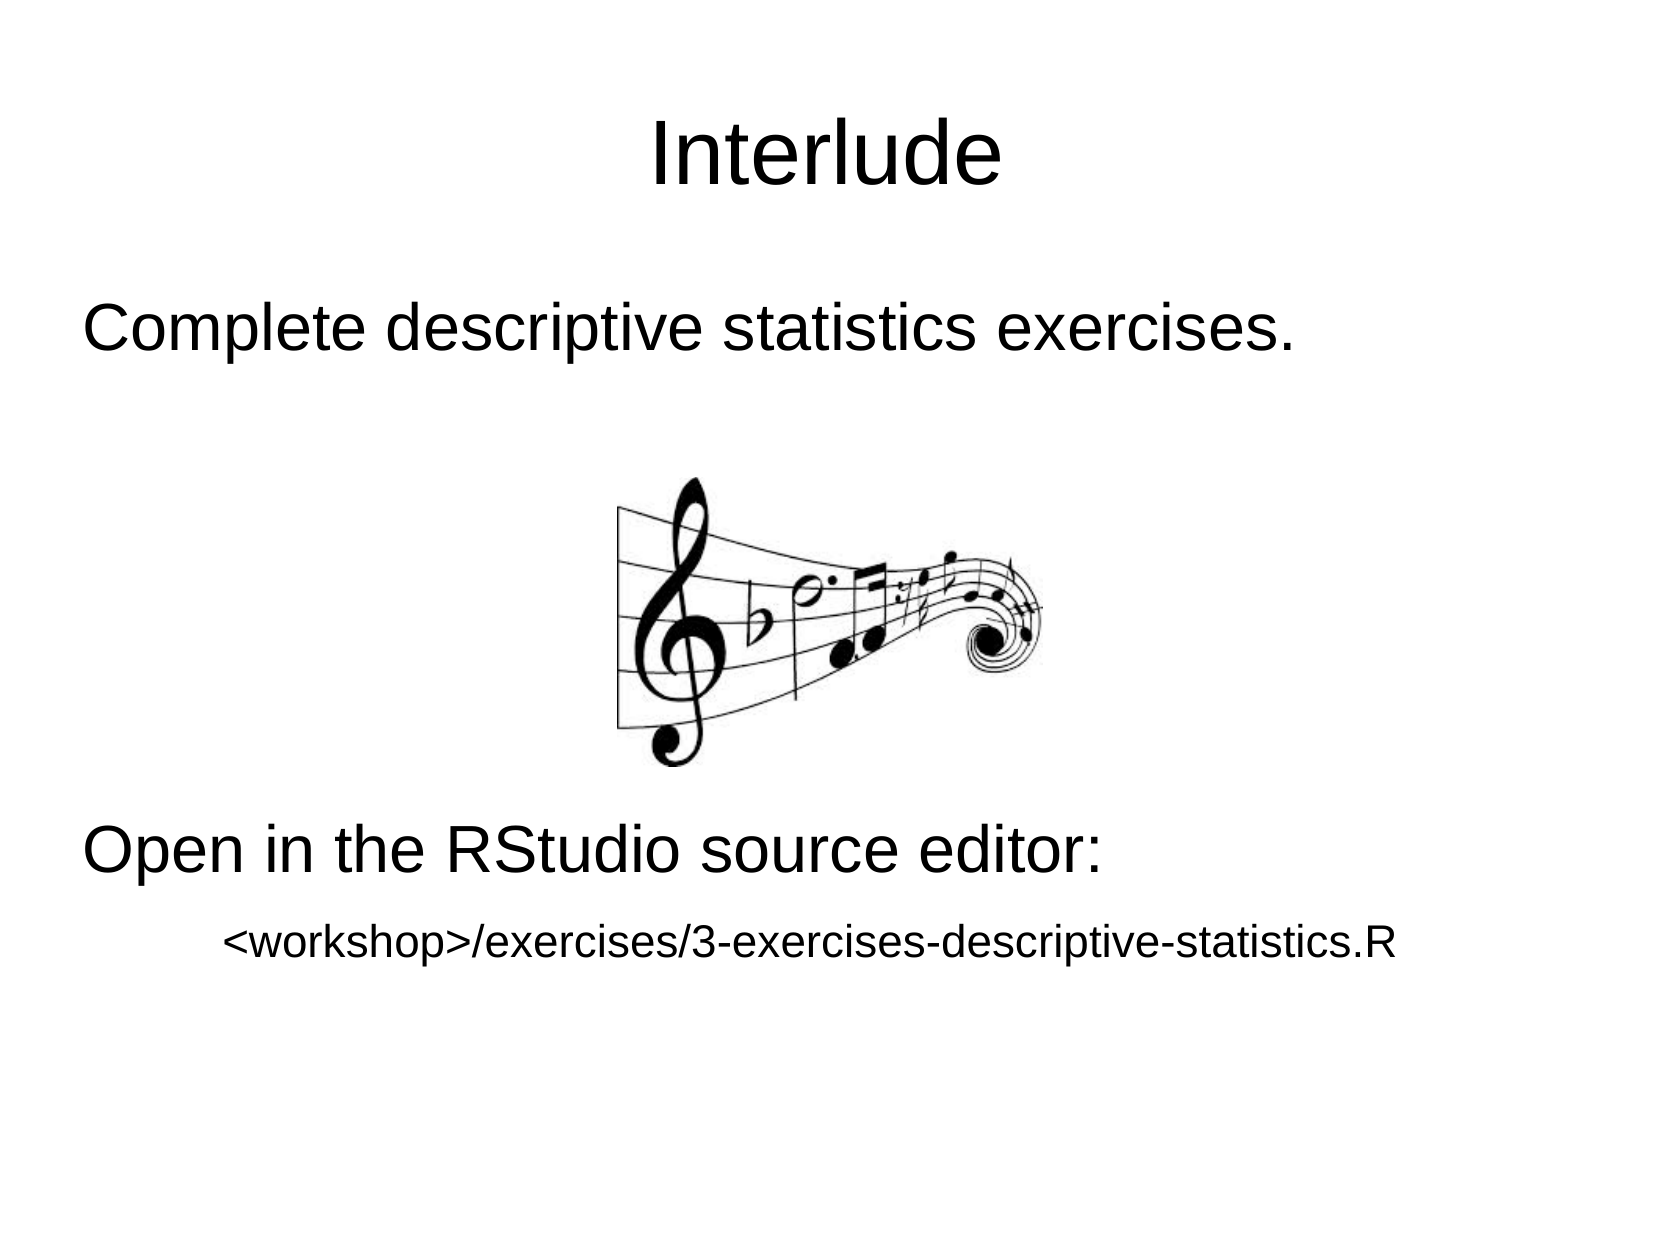

# Interlude
Complete descriptive statistics exercises.
Open in the RStudio source editor:
<workshop>/exercises/3-exercises-descriptive-statistics.R